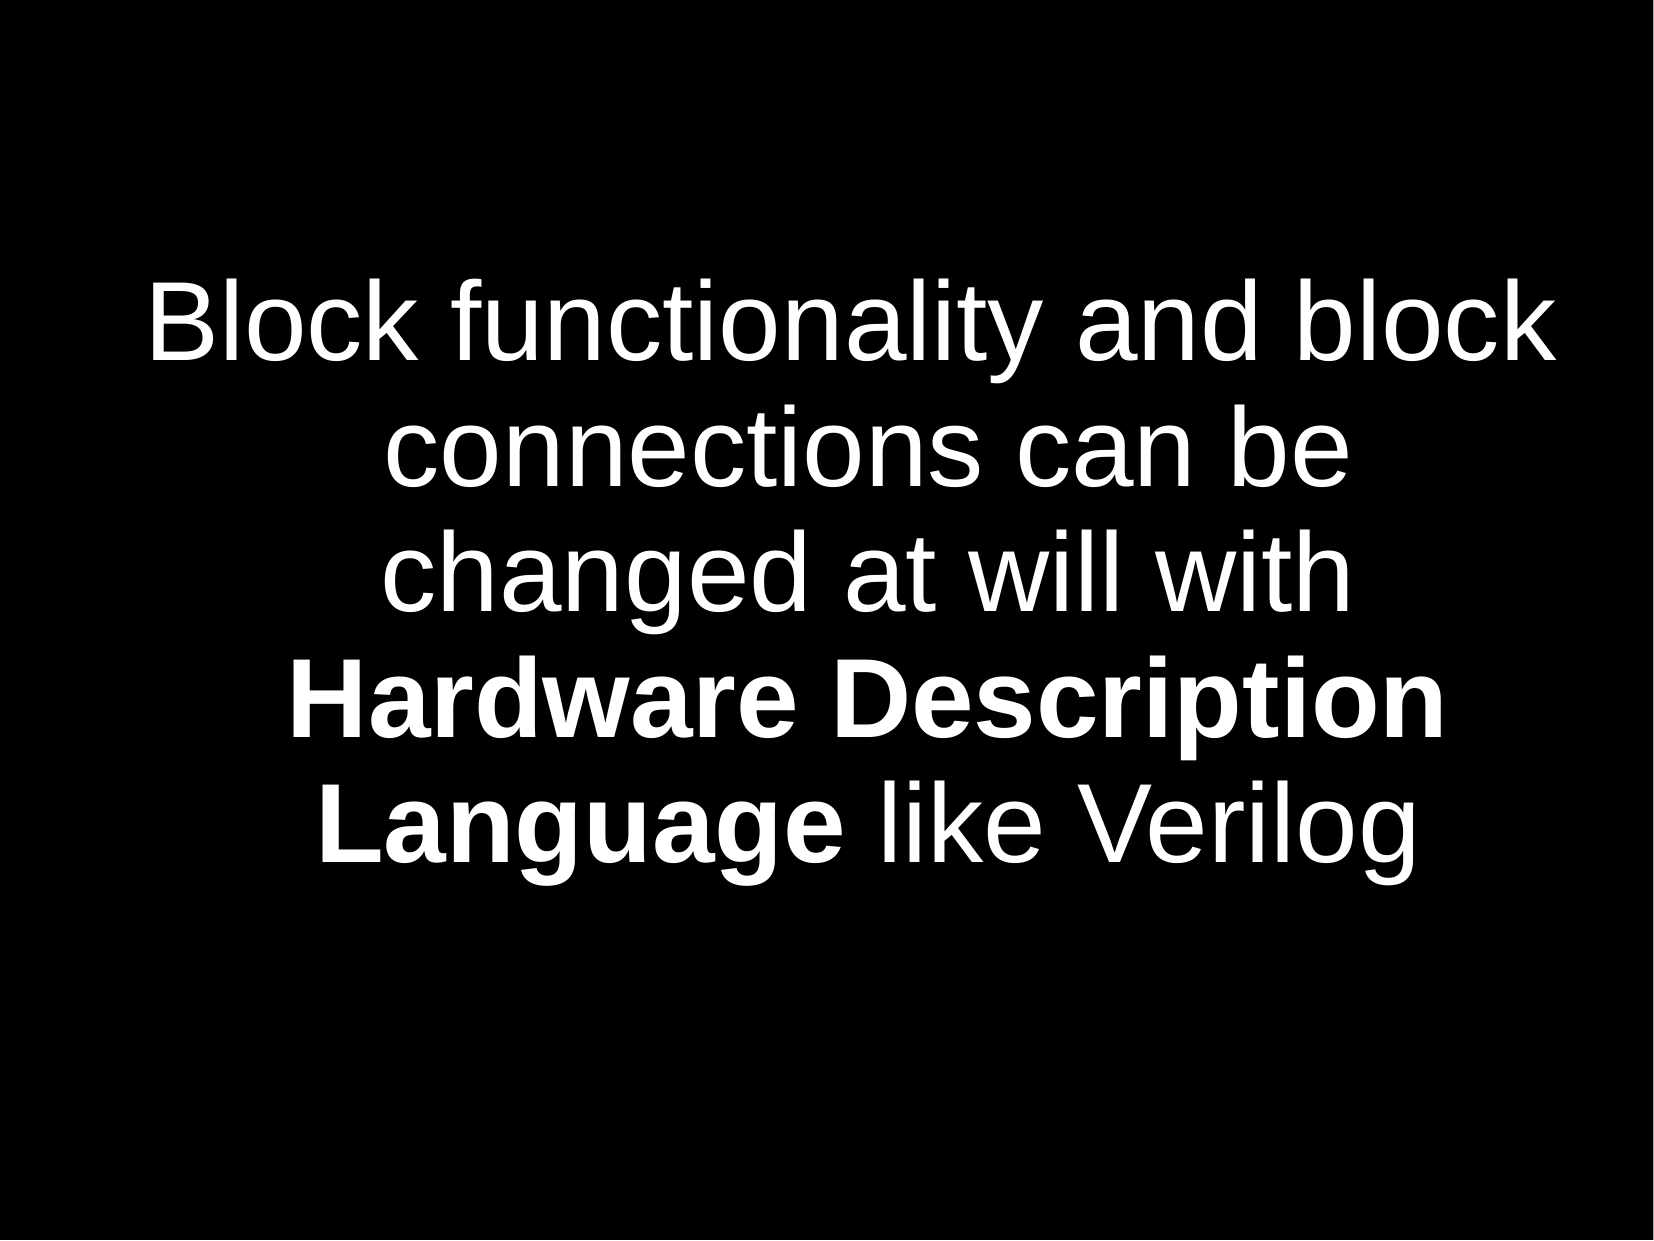

#
Block functionality and block connections can be changed at will with Hardware Description Language like Verilog